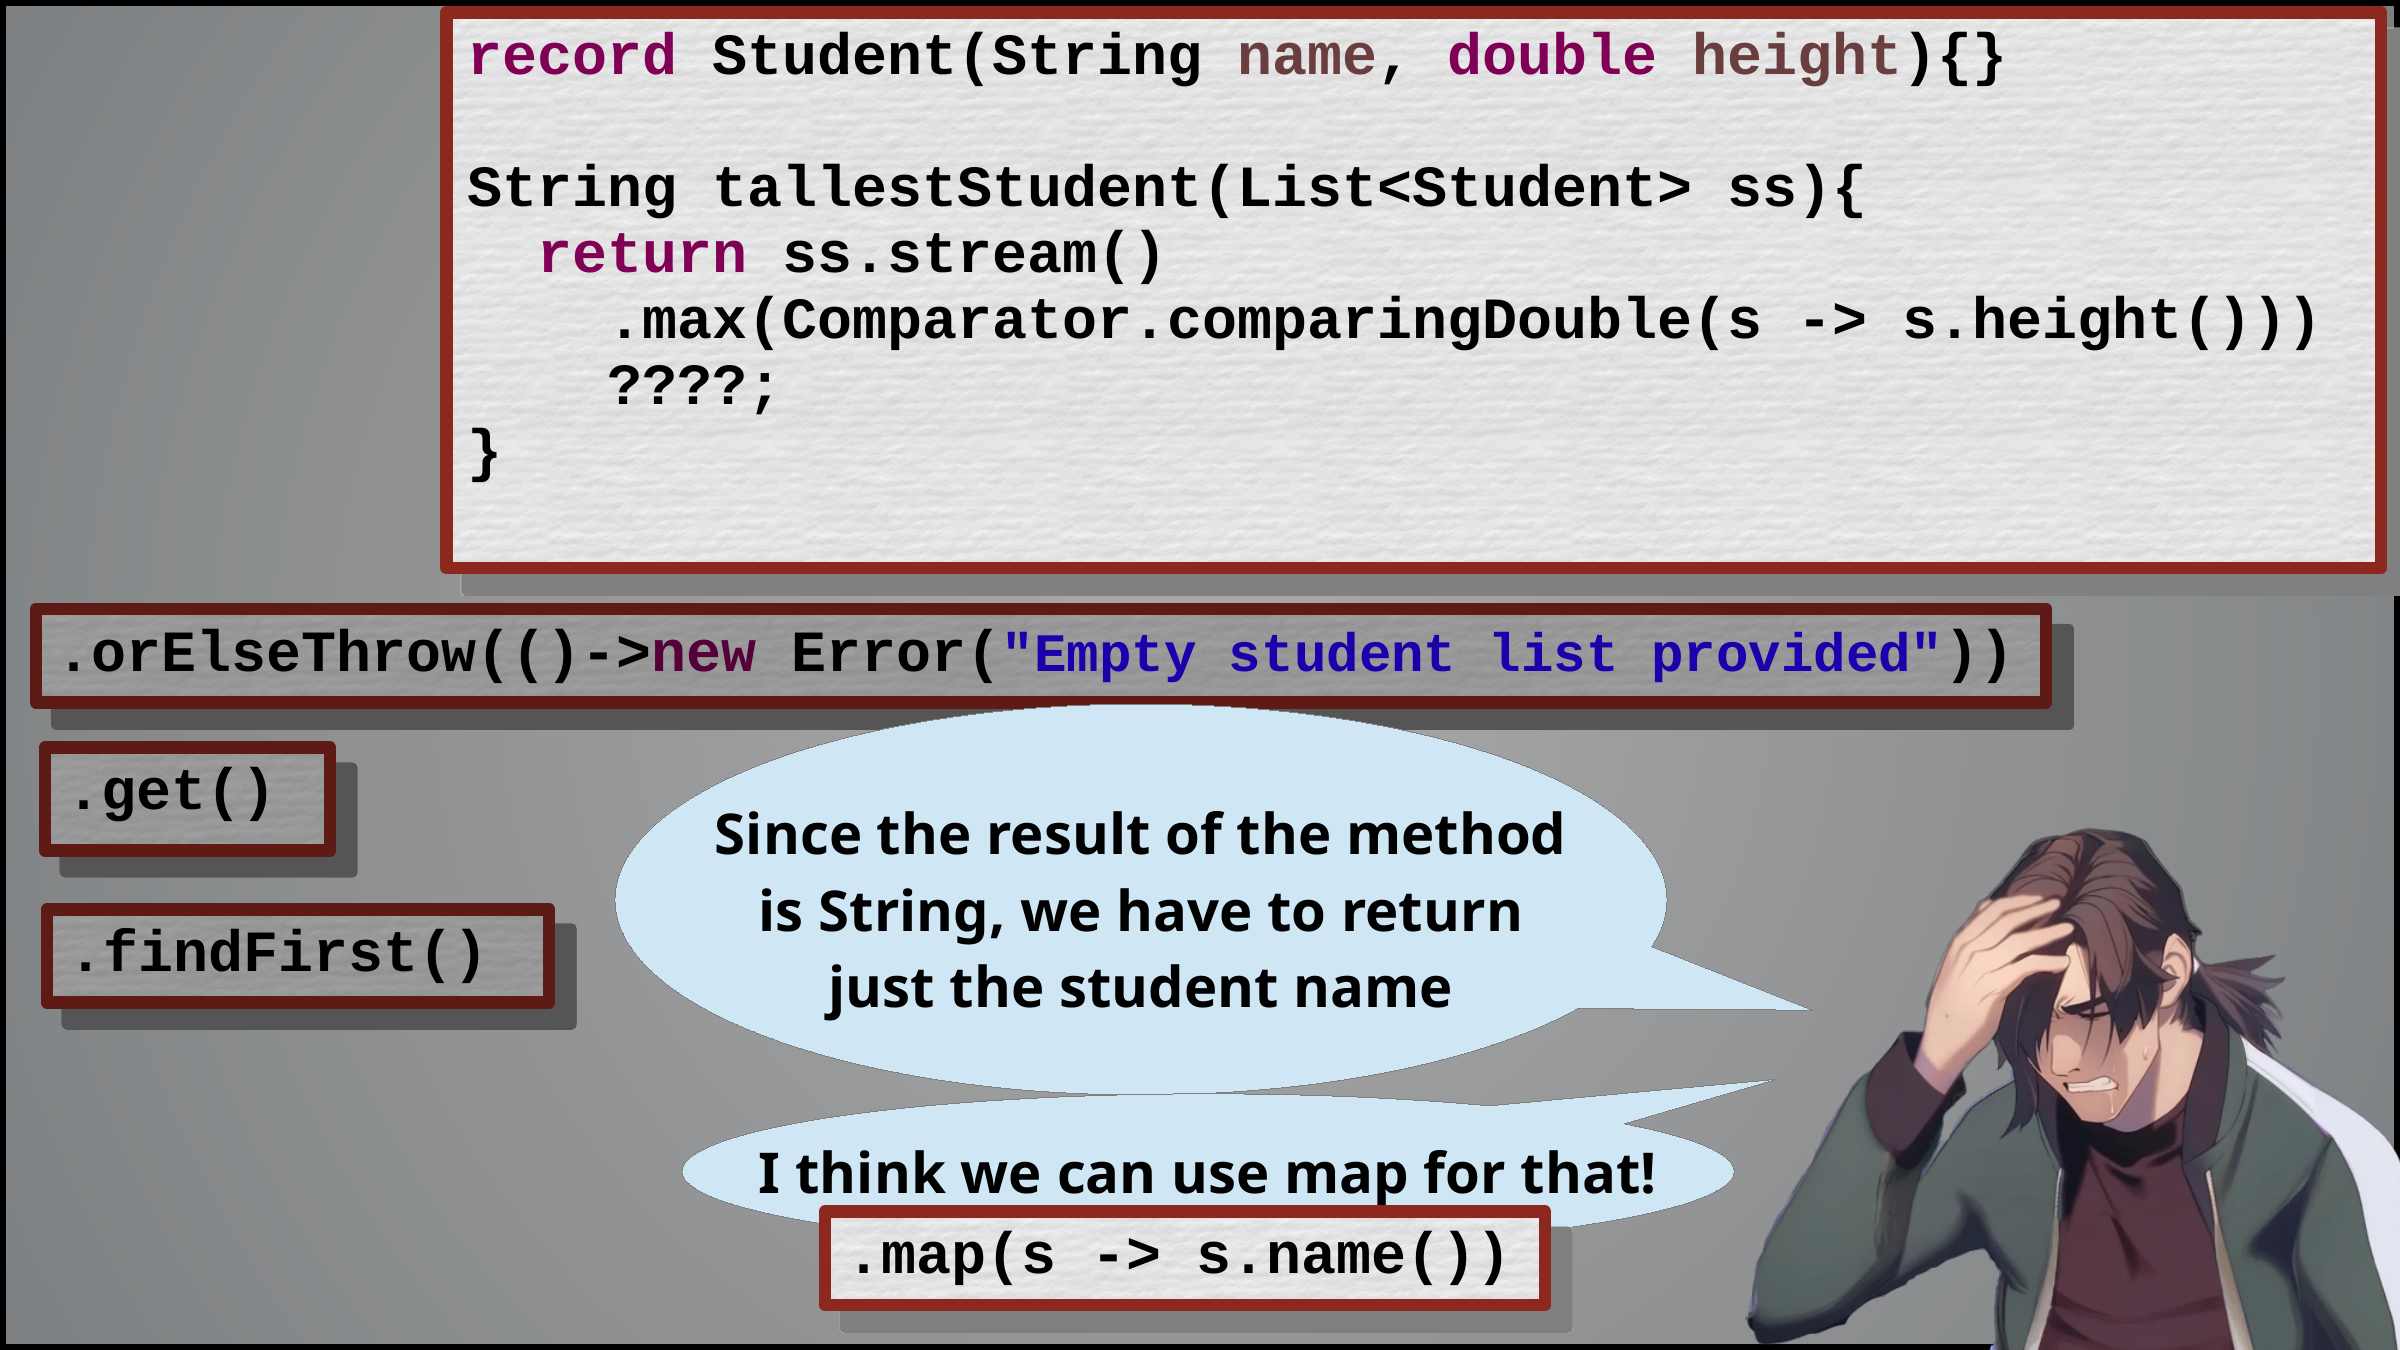

record Student(String name, double height){}
String tallestStudent(List<Student> ss){
 return ss.stream()
 .max(Comparator.comparingDouble(s -> s.height()))
 ????;
}
.orElseThrow(()->new Error("Empty student list provided"))
Since the result of the method
is String, we have to return
just the student name
.get()
.findFirst()
I think we can use map for that!
.map(s -> s.name())